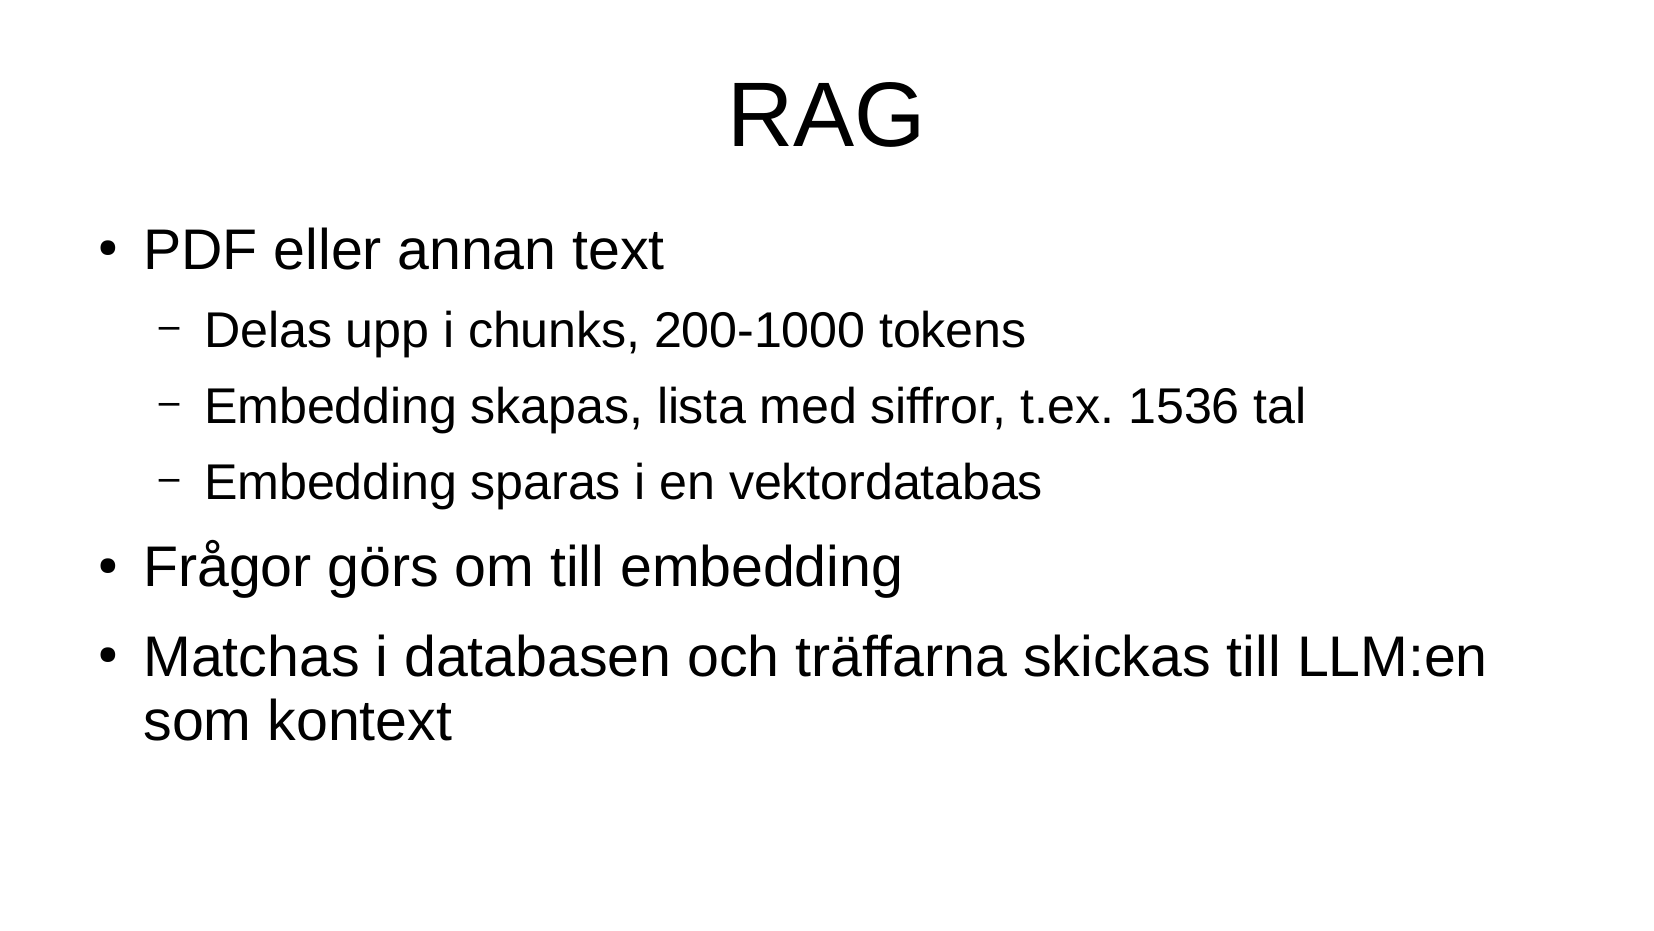

# RAG
PDF eller annan text
Delas upp i chunks, 200-1000 tokens
Embedding skapas, lista med siffror, t.ex. 1536 tal
Embedding sparas i en vektordatabas
Frågor görs om till embedding
Matchas i databasen och träffarna skickas till LLM:en som kontext